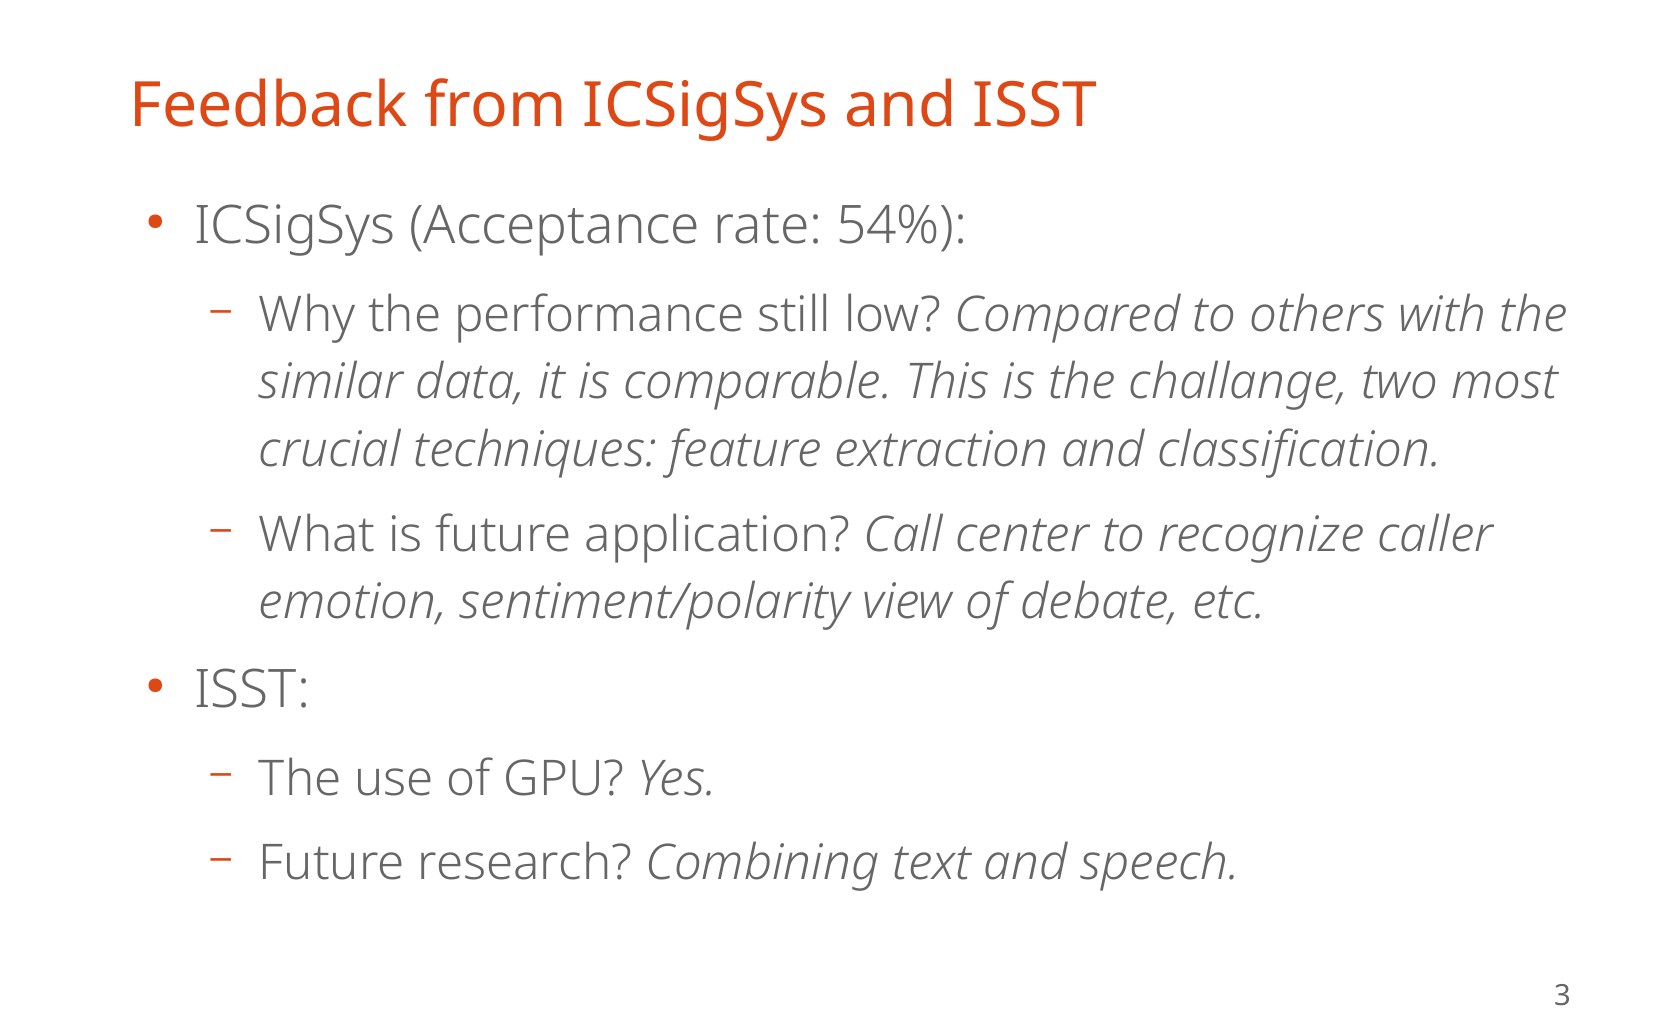

# Feedback from ICSigSys and ISST
ICSigSys (Acceptance rate: 54%):
Why the performance still low? Compared to others with the similar data, it is comparable. This is the challange, two most crucial techniques: feature extraction and classification.
What is future application? Call center to recognize caller emotion, sentiment/polarity view of debate, etc.
ISST:
The use of GPU? Yes.
Future research? Combining text and speech.
3